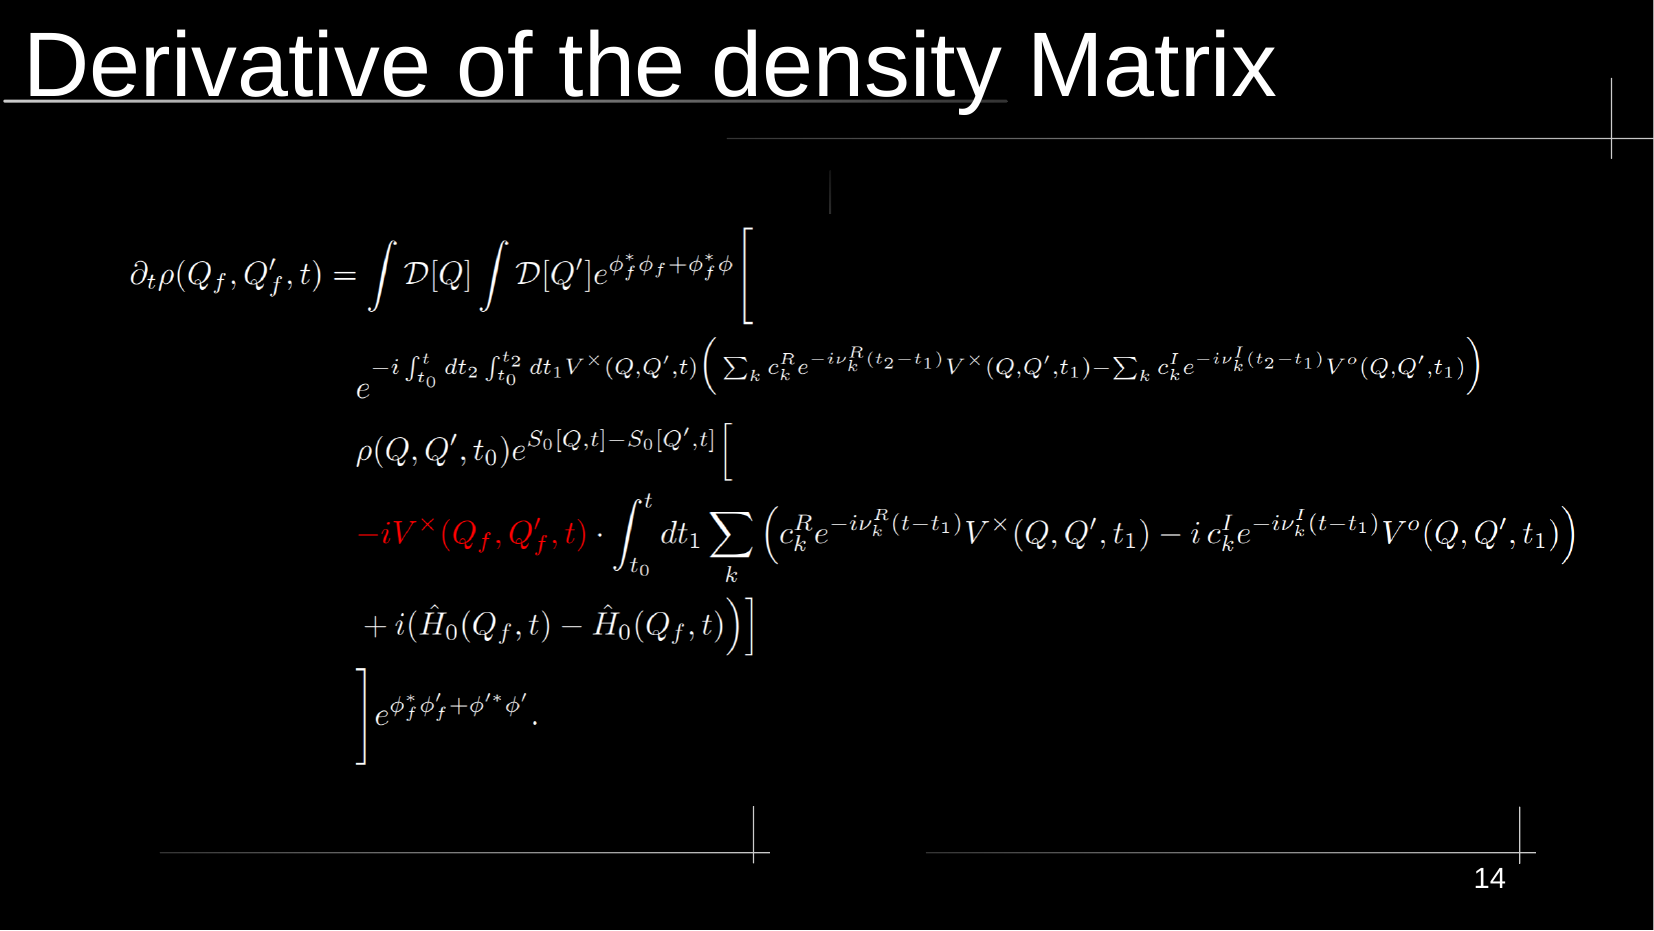

# Derivative of the density Matrix
14